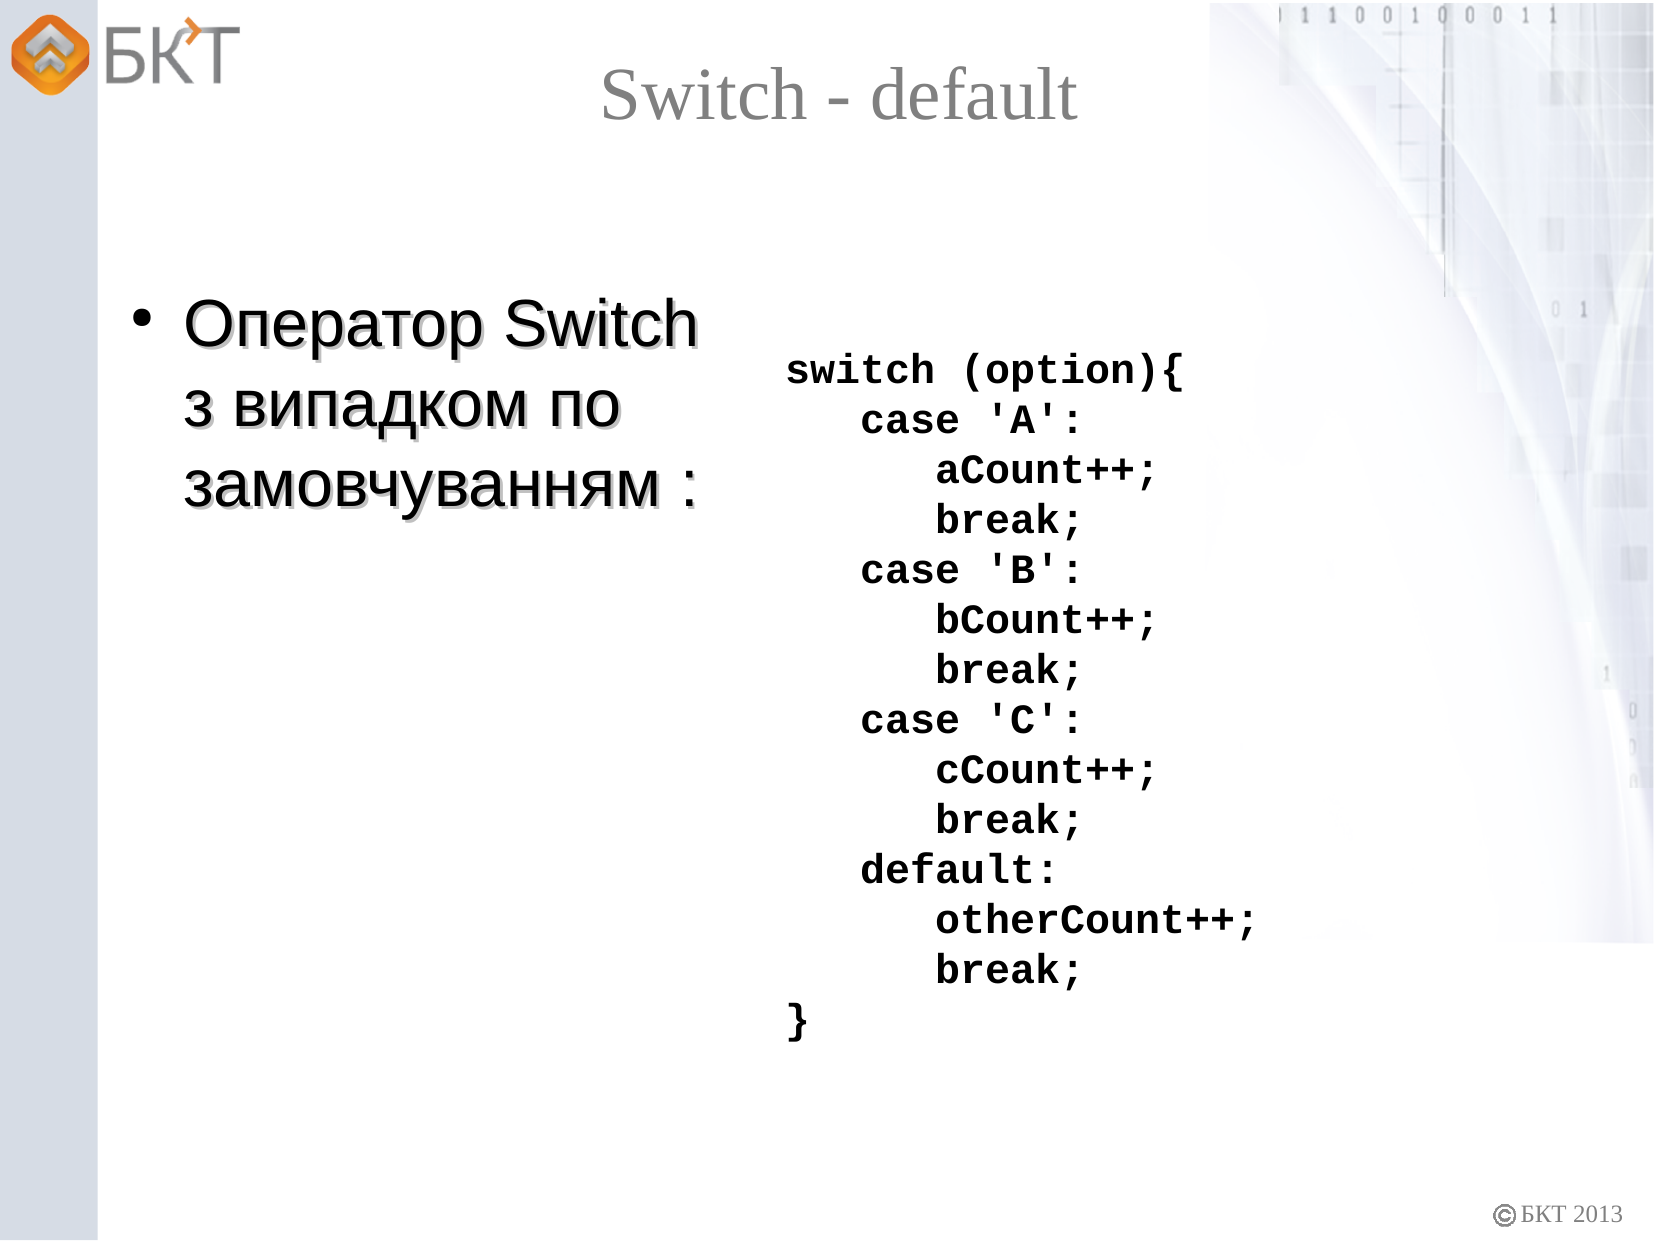

Switch - default
# Оператор Switch з випадком по замовчуванням :
switch (option){
 case 'A':
 aCount++;
 break;
 case 'B':
 bCount++;
 break;
 case 'C':
 cCount++;
 break;
 default:
 otherCount++;
	break;
}
БКТ 2013